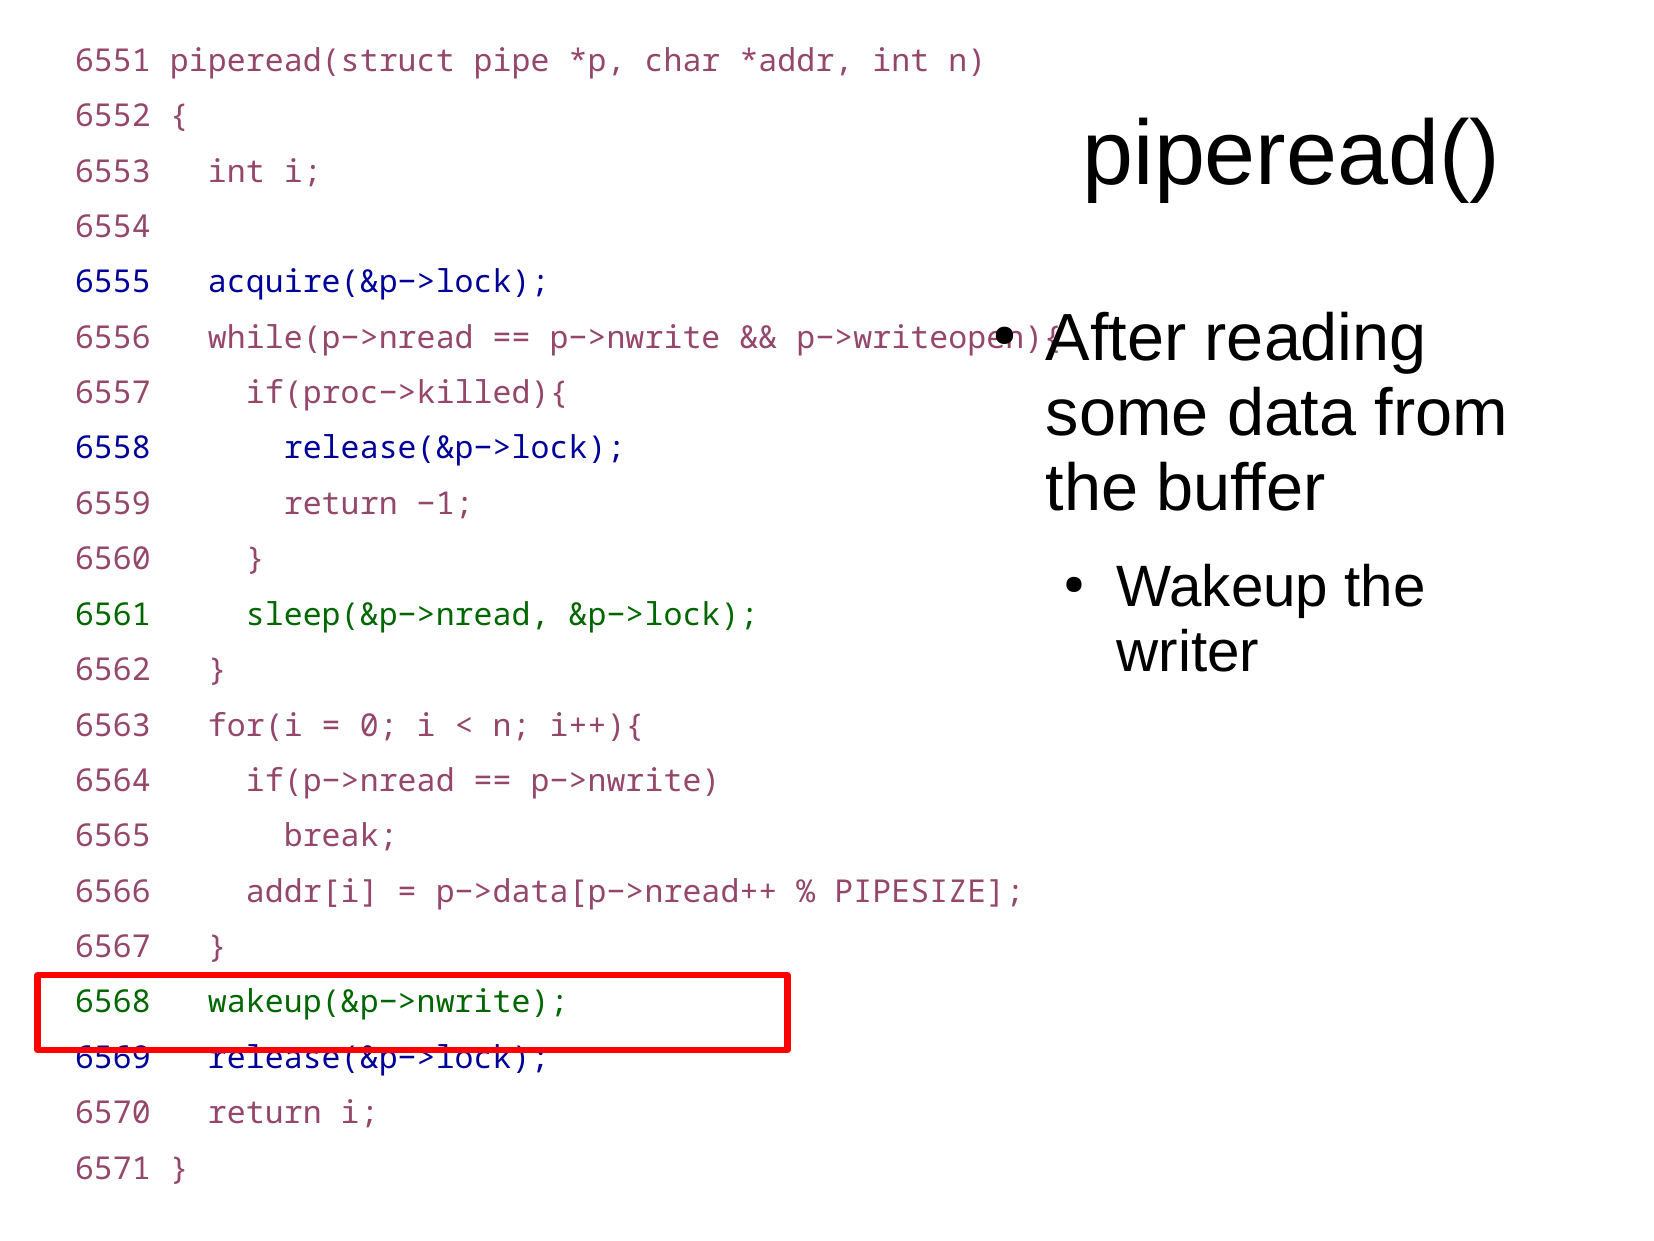

6551 piperead(struct pipe *p, char *addr, int n)
6552 {
6553 int i;
6554
6555 acquire(&p−>lock);
6556 while(p−>nread == p−>nwrite && p−>writeopen){
6557 if(proc−>killed){
6558 release(&p−>lock);
6559 return −1;
6560 }
6561 sleep(&p−>nread, &p−>lock);
6562 }
6563 for(i = 0; i < n; i++){
6564 if(p−>nread == p−>nwrite)
6565 break;
6566 addr[i] = p−>data[p−>nread++ % PIPESIZE];
6567 }
6568 wakeup(&p−>nwrite);
6569 release(&p−>lock);
6570 return i;
6571 }
# piperead()
After reading some data from the buffer
Wakeup the writer